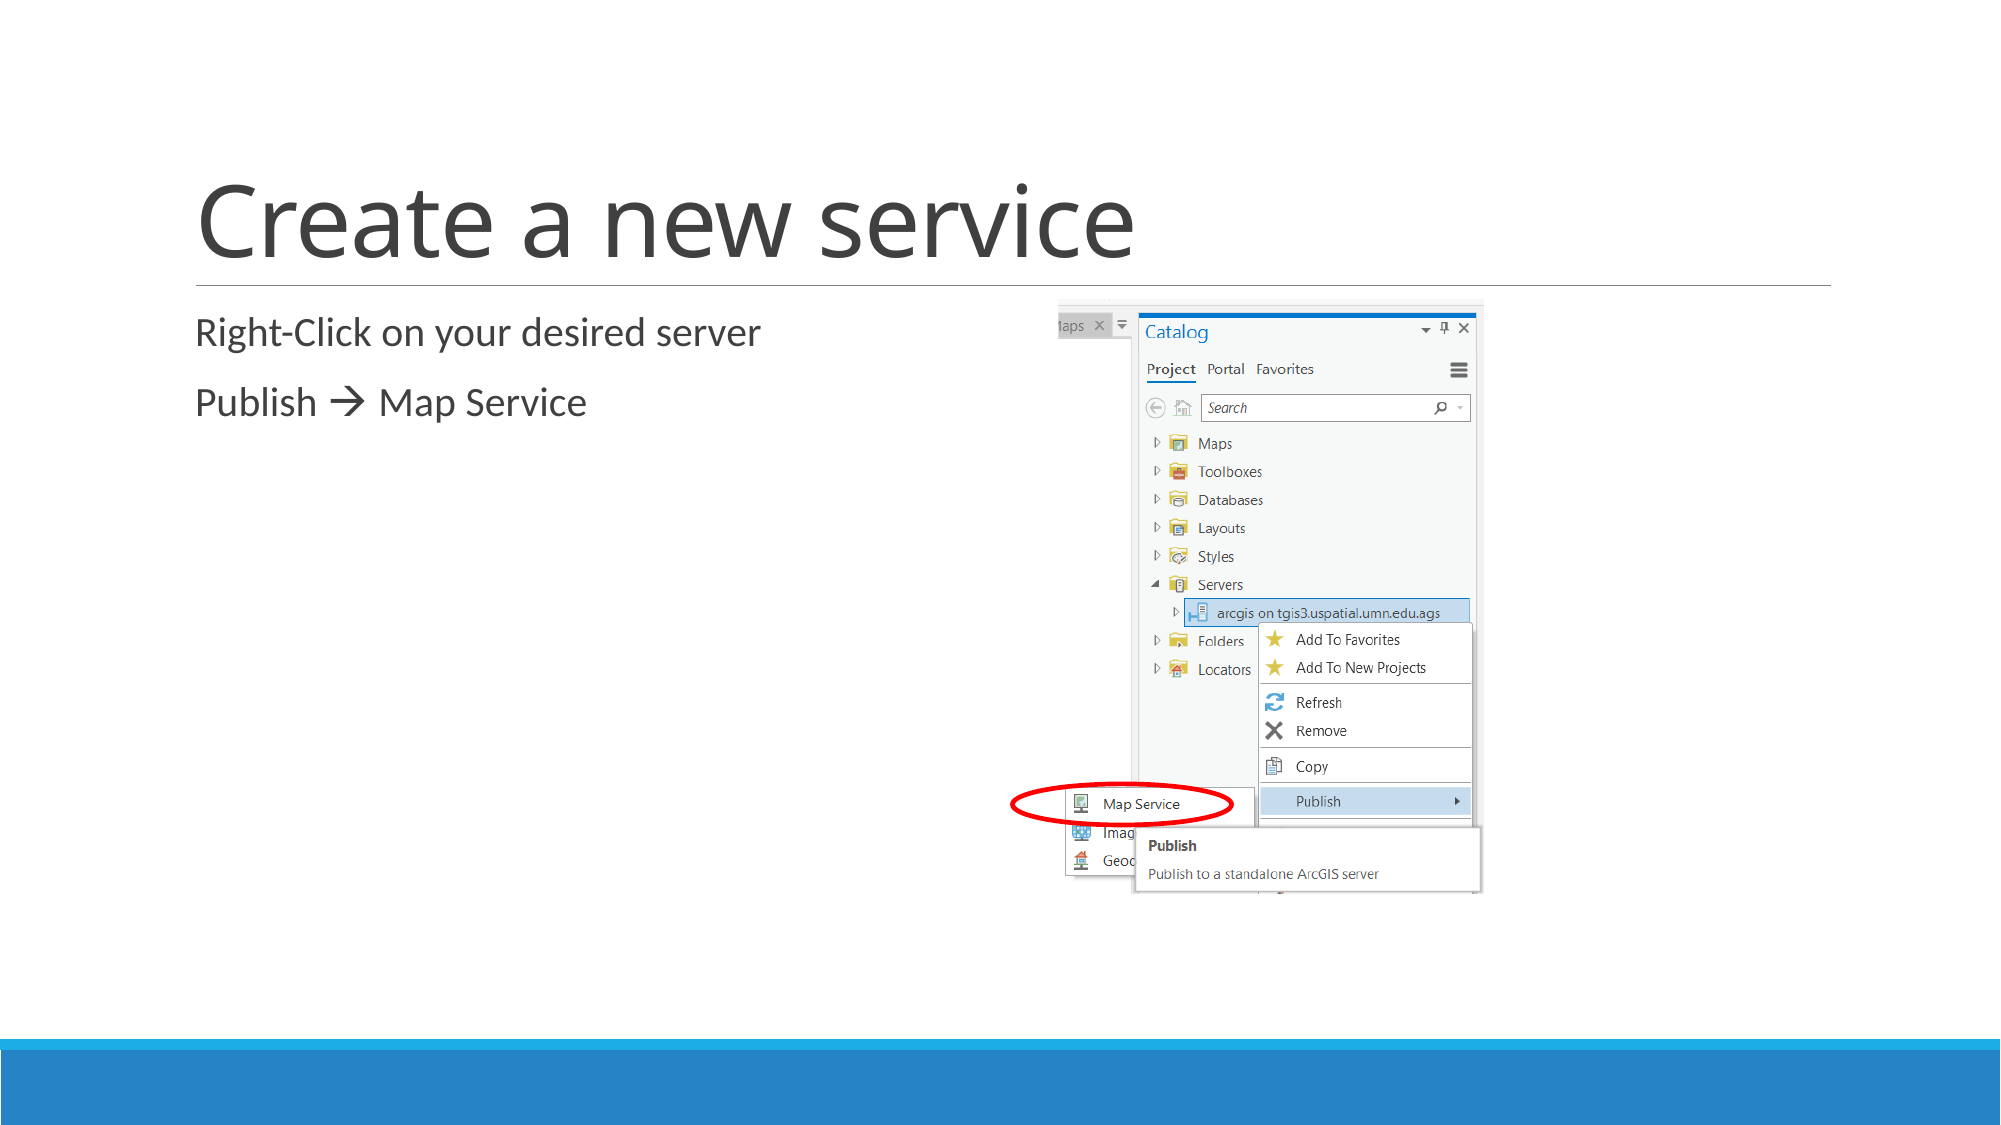

# Create a new service
Right-Click on your desired server
Publish  Map Service